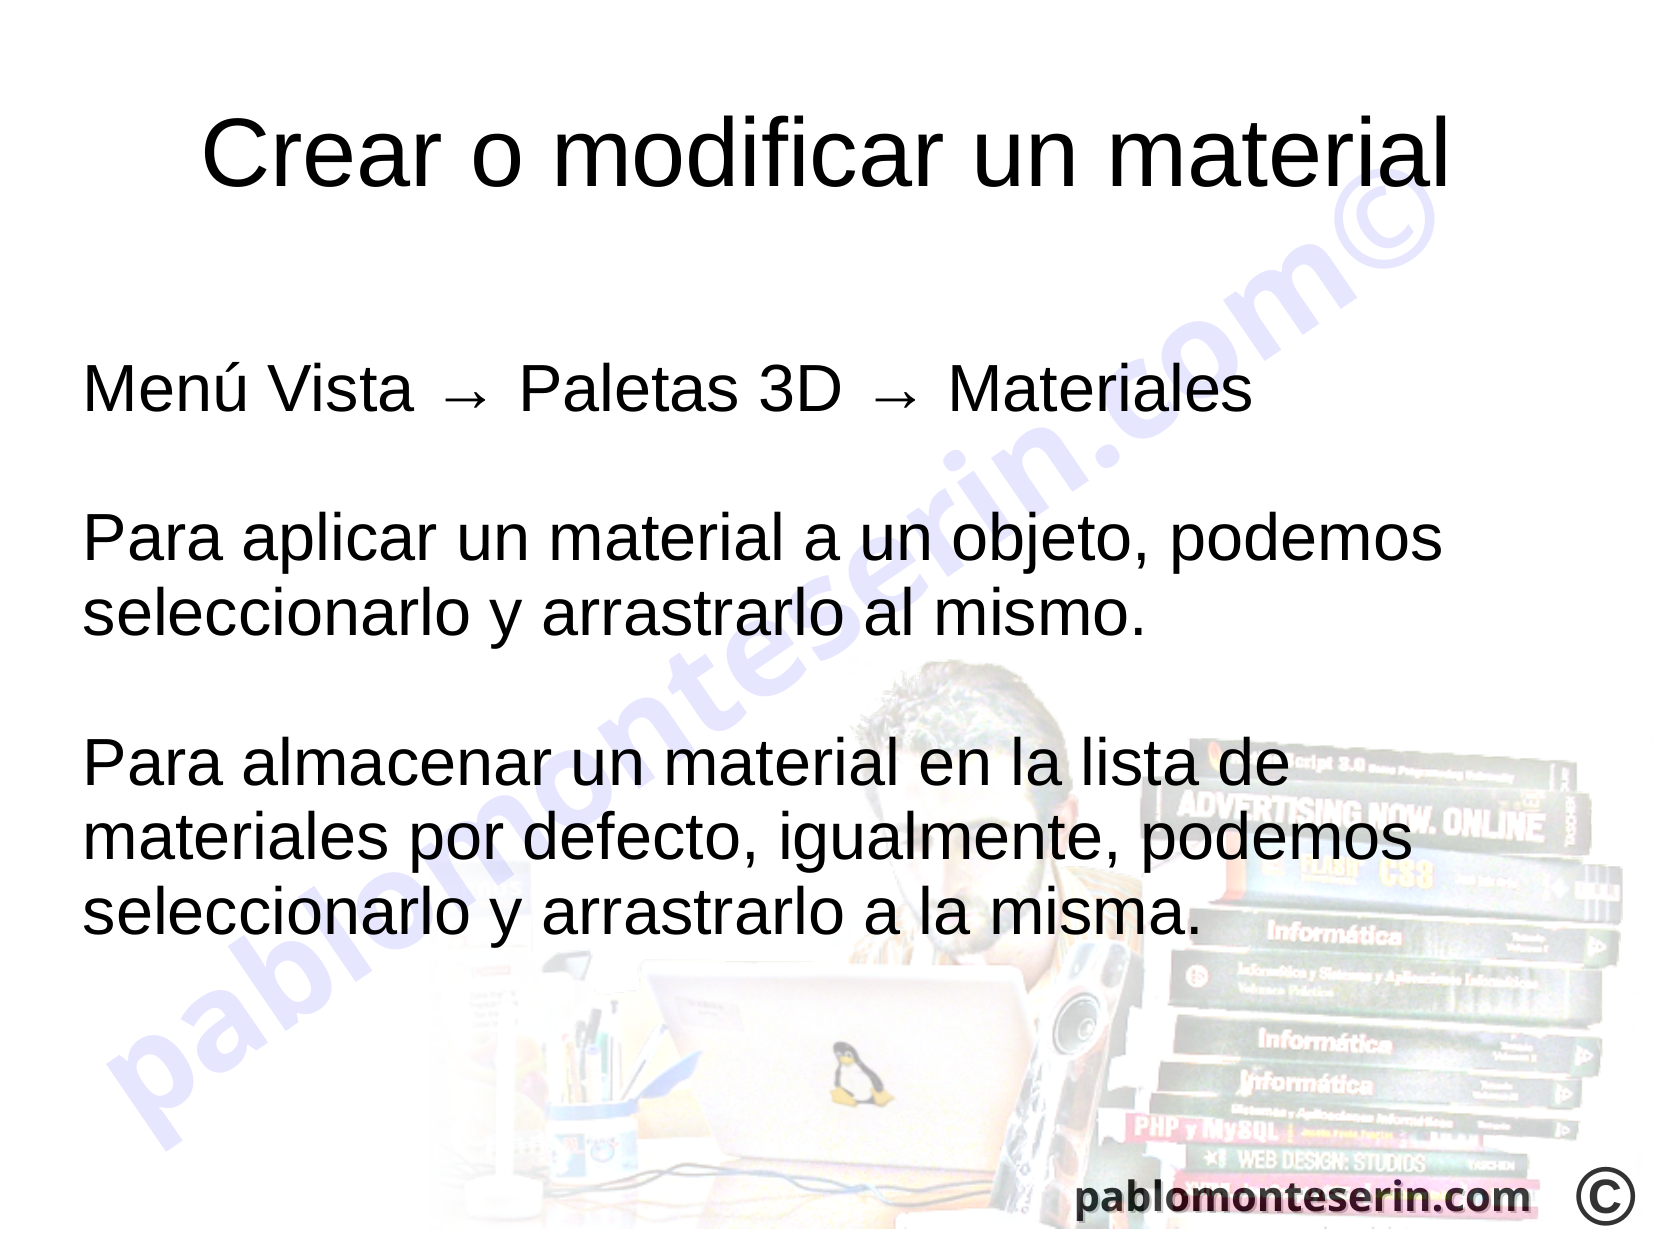

# Crear o modificar un material
Menú Vista → Paletas 3D → Materiales
Para aplicar un material a un objeto, podemos seleccionarlo y arrastrarlo al mismo.
Para almacenar un material en la lista de materiales por defecto, igualmente, podemos seleccionarlo y arrastrarlo a la misma.